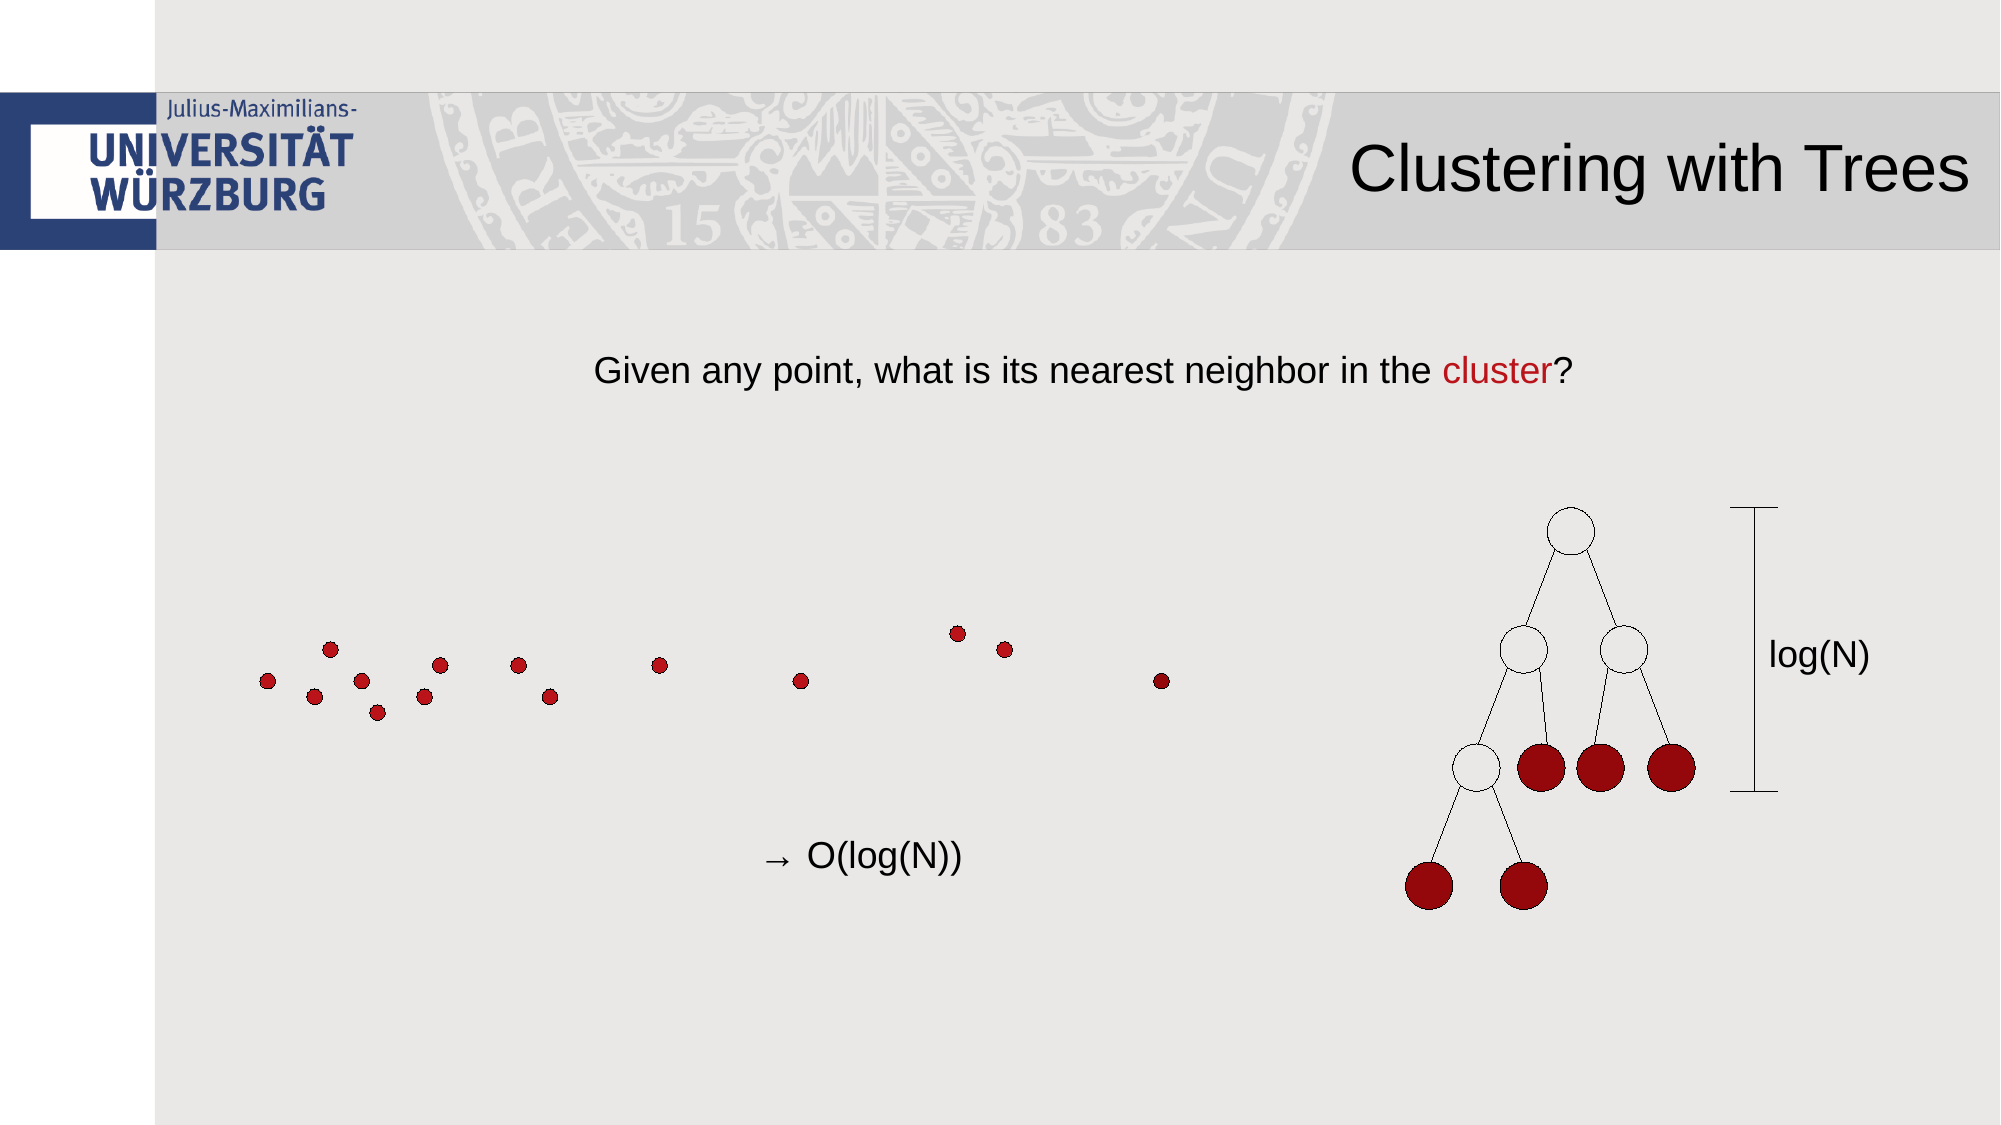

Clustering with Trees
Given any point, what is its nearest neighbor in the cluster?
log(N)
→ O(log(N))